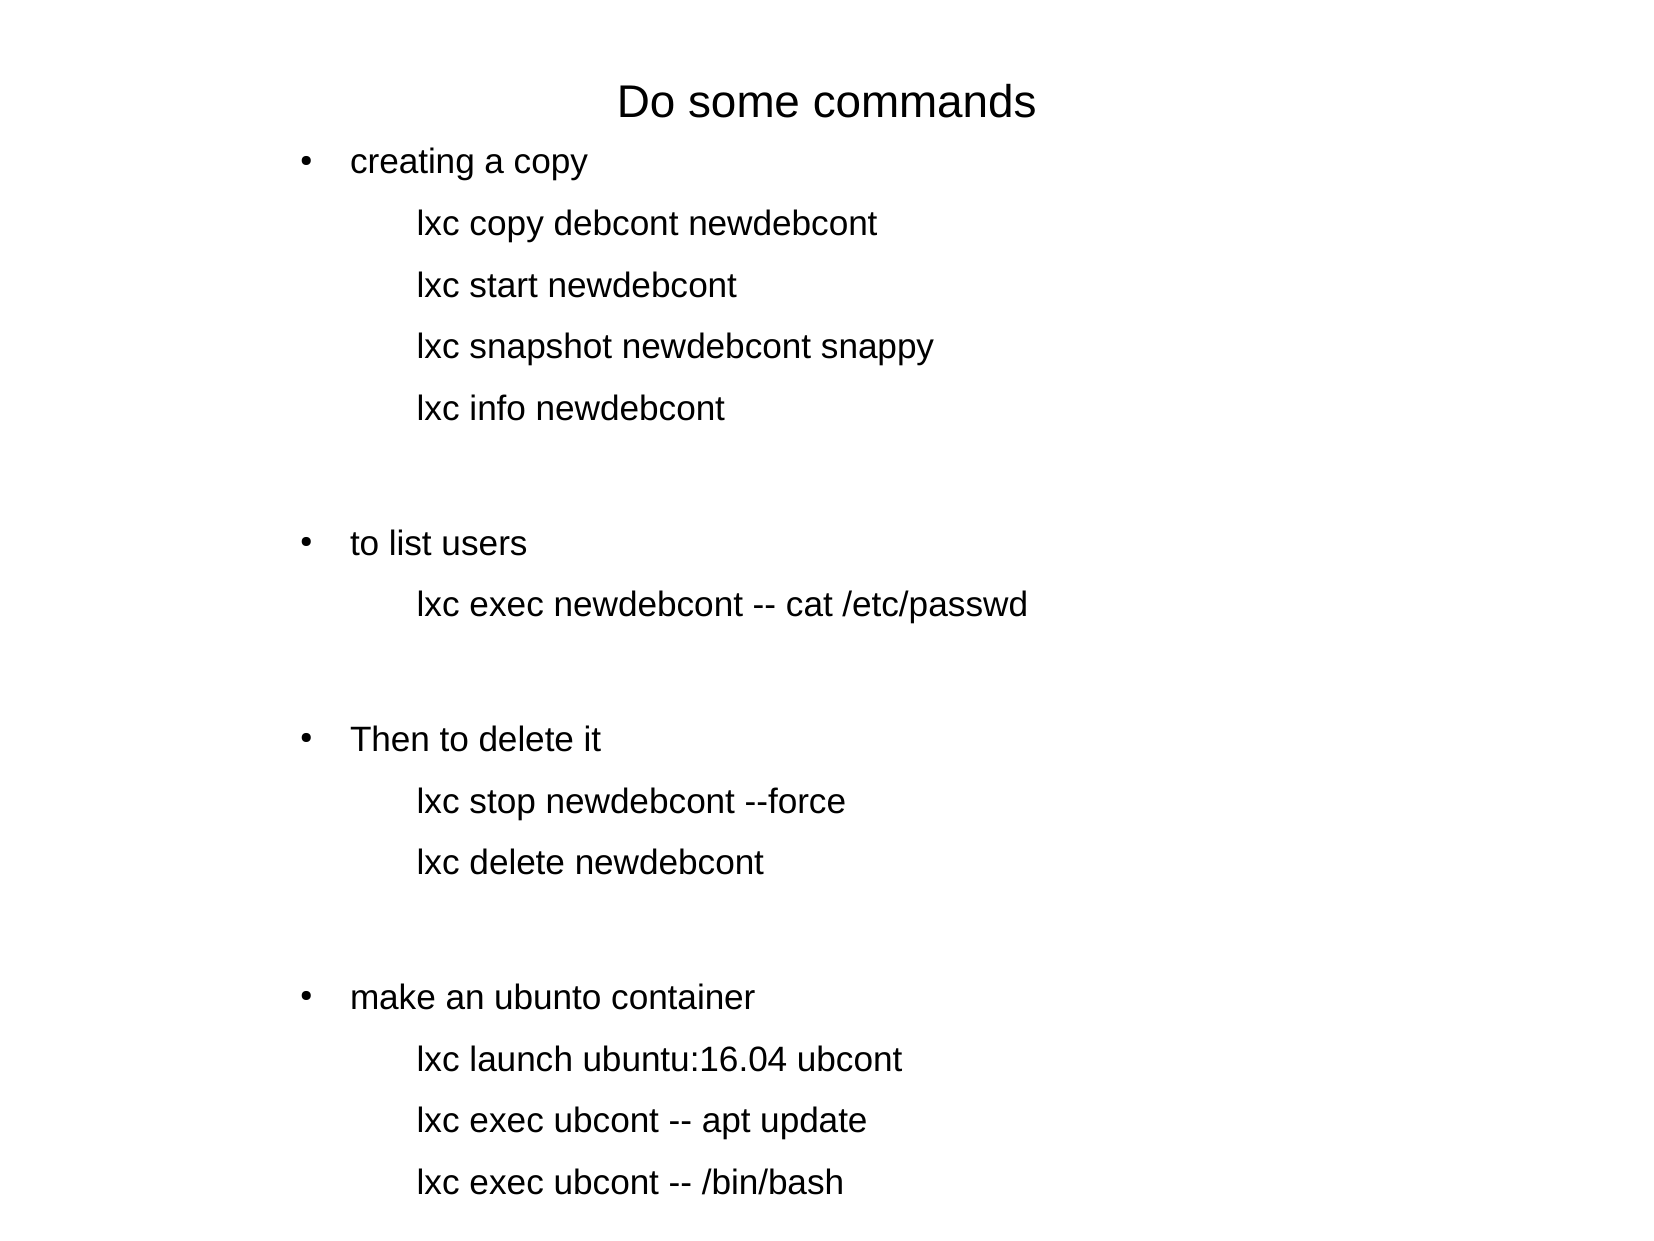

# Do some commands
creating a copy
lxc copy debcont newdebcont
lxc start newdebcont
lxc snapshot newdebcont snappy
lxc info newdebcont
to list users
lxc exec newdebcont -- cat /etc/passwd
Then to delete it
lxc stop newdebcont --force
lxc delete newdebcont
make an ubunto container
lxc launch ubuntu:16.04 ubcont
lxc exec ubcont -- apt update
lxc exec ubcont -- /bin/bash